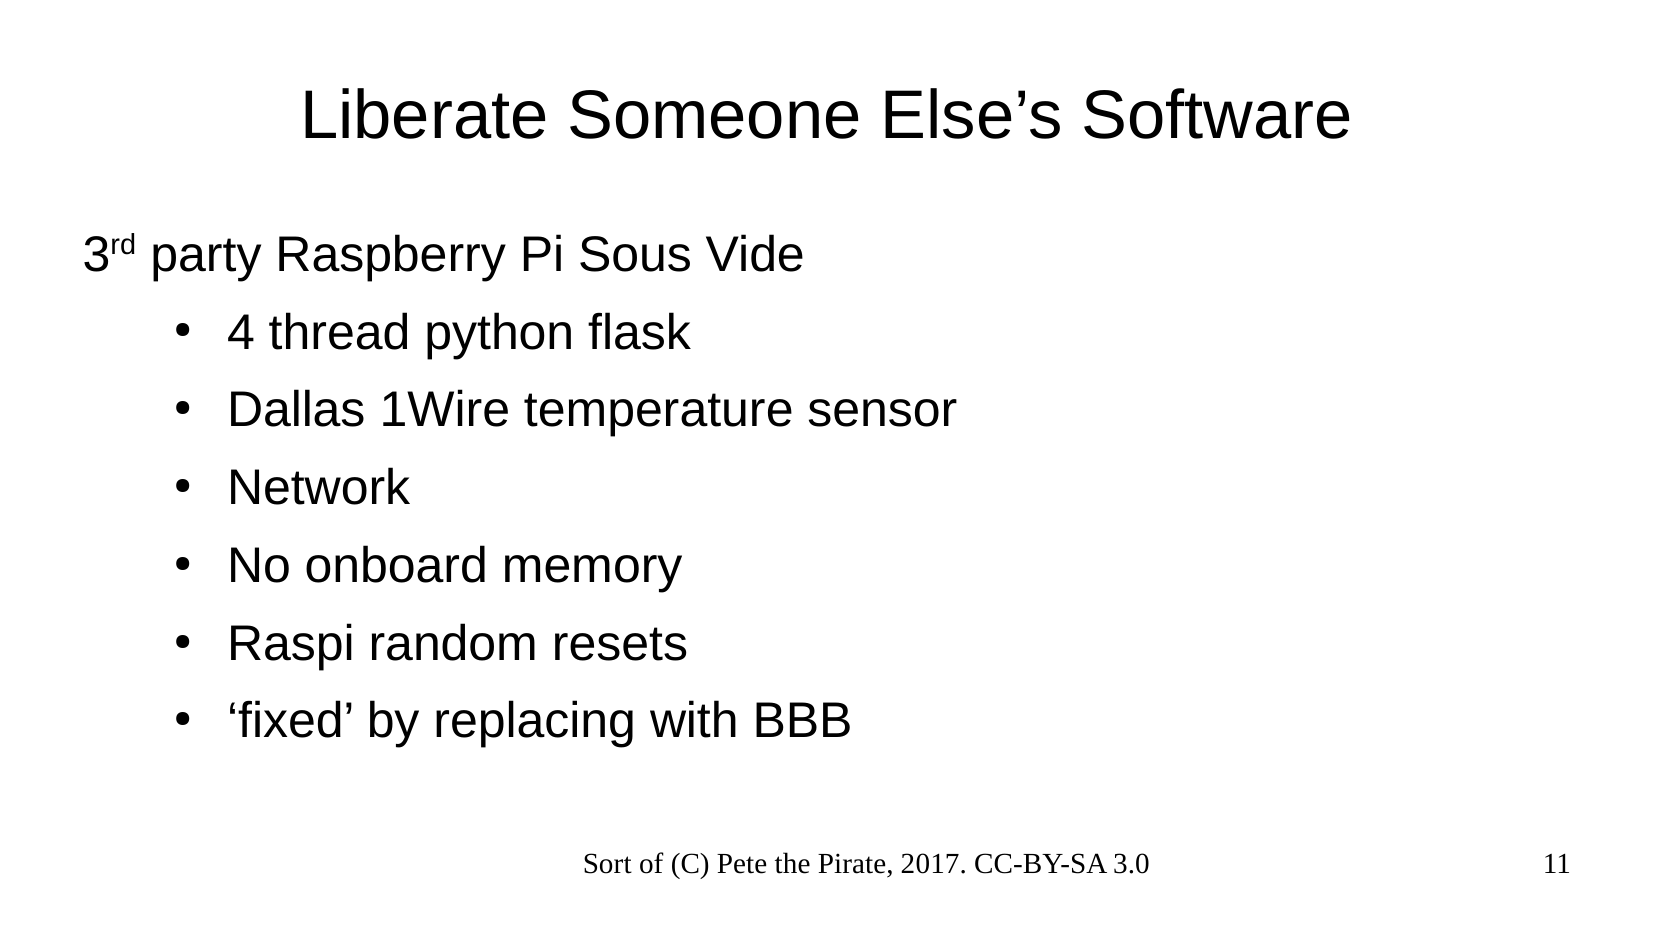

# Liberate Someone Else’s Software
3rd party Raspberry Pi Sous Vide
4 thread python flask
Dallas 1Wire temperature sensor
Network
No onboard memory
Raspi random resets
‘fixed’ by replacing with BBB
Sort of (C) Pete the Pirate, 2017. CC-BY-SA 3.0
11